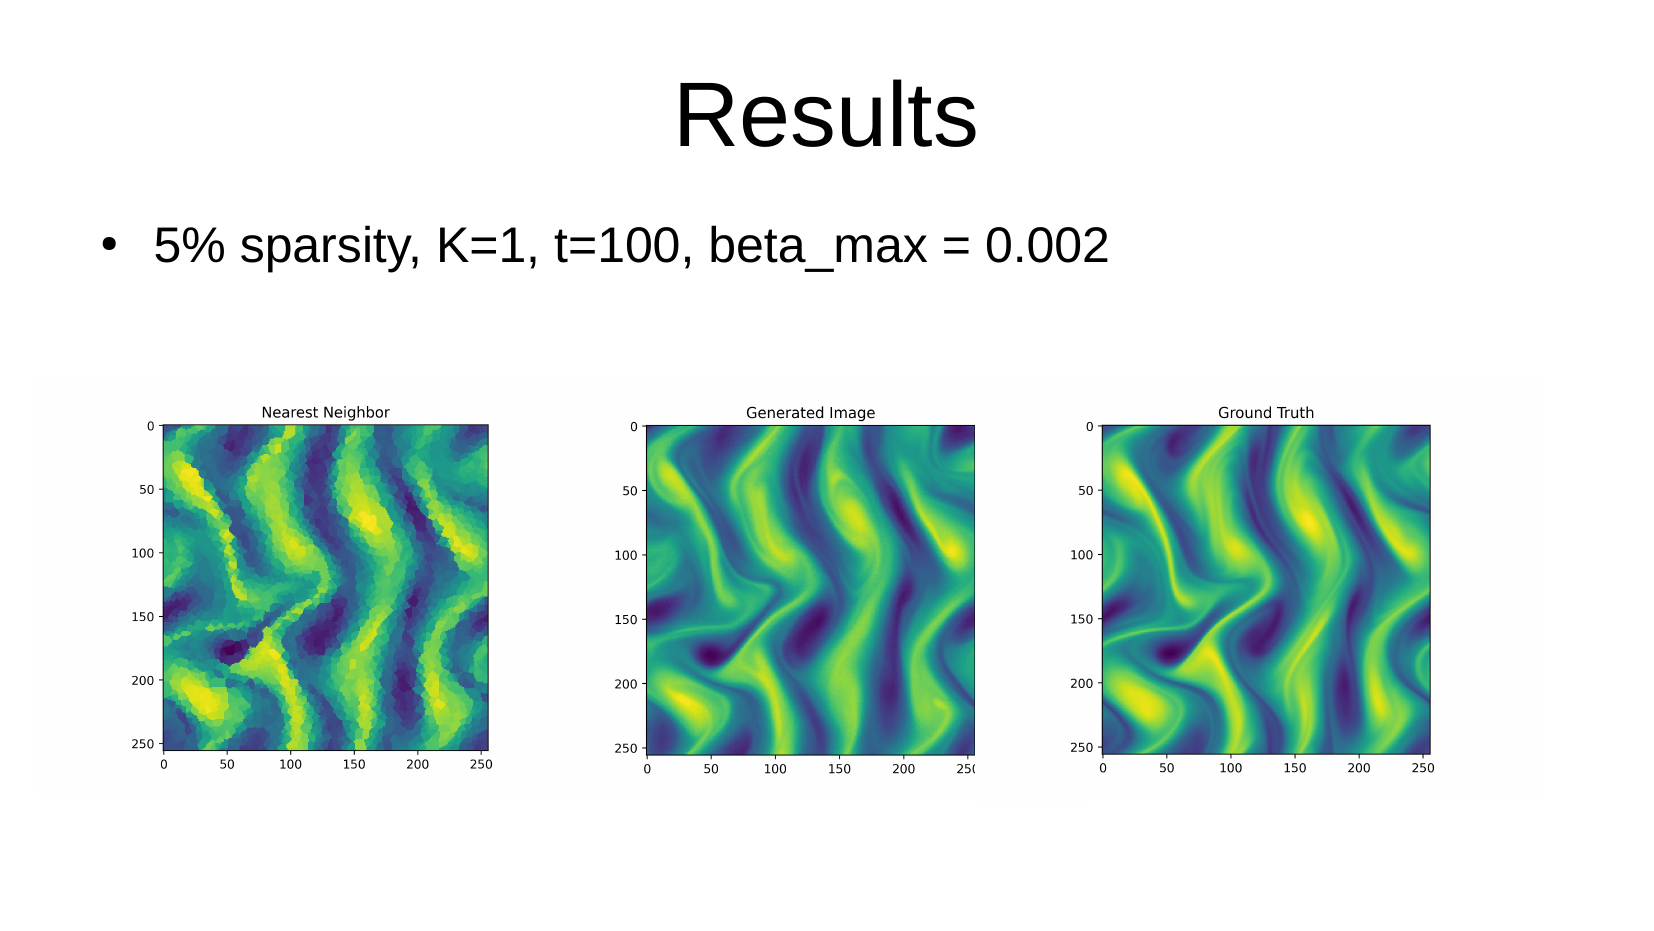

# Results
5% sparsity, K=1, t=100, beta_max = 0.002